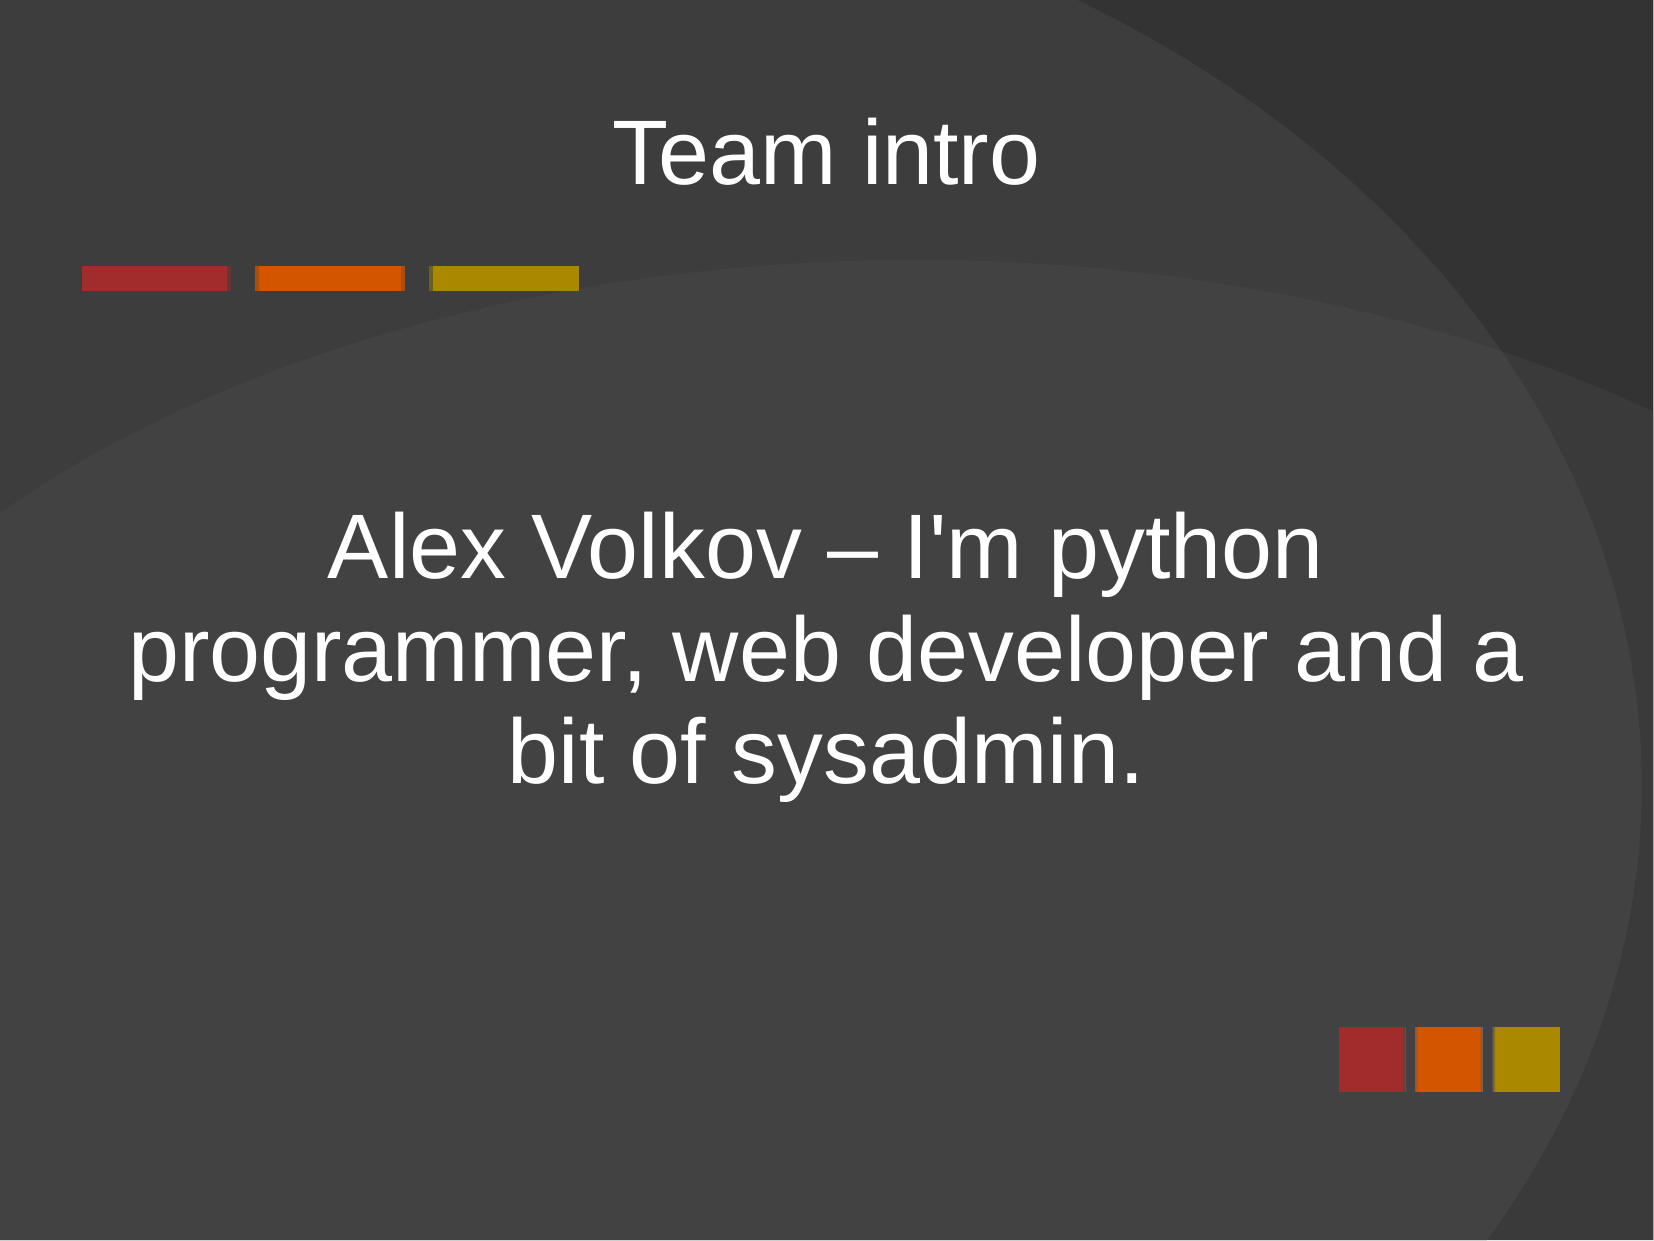

# Team intro
Alex Volkov – I'm python programmer, web developer and a bit of sysadmin.